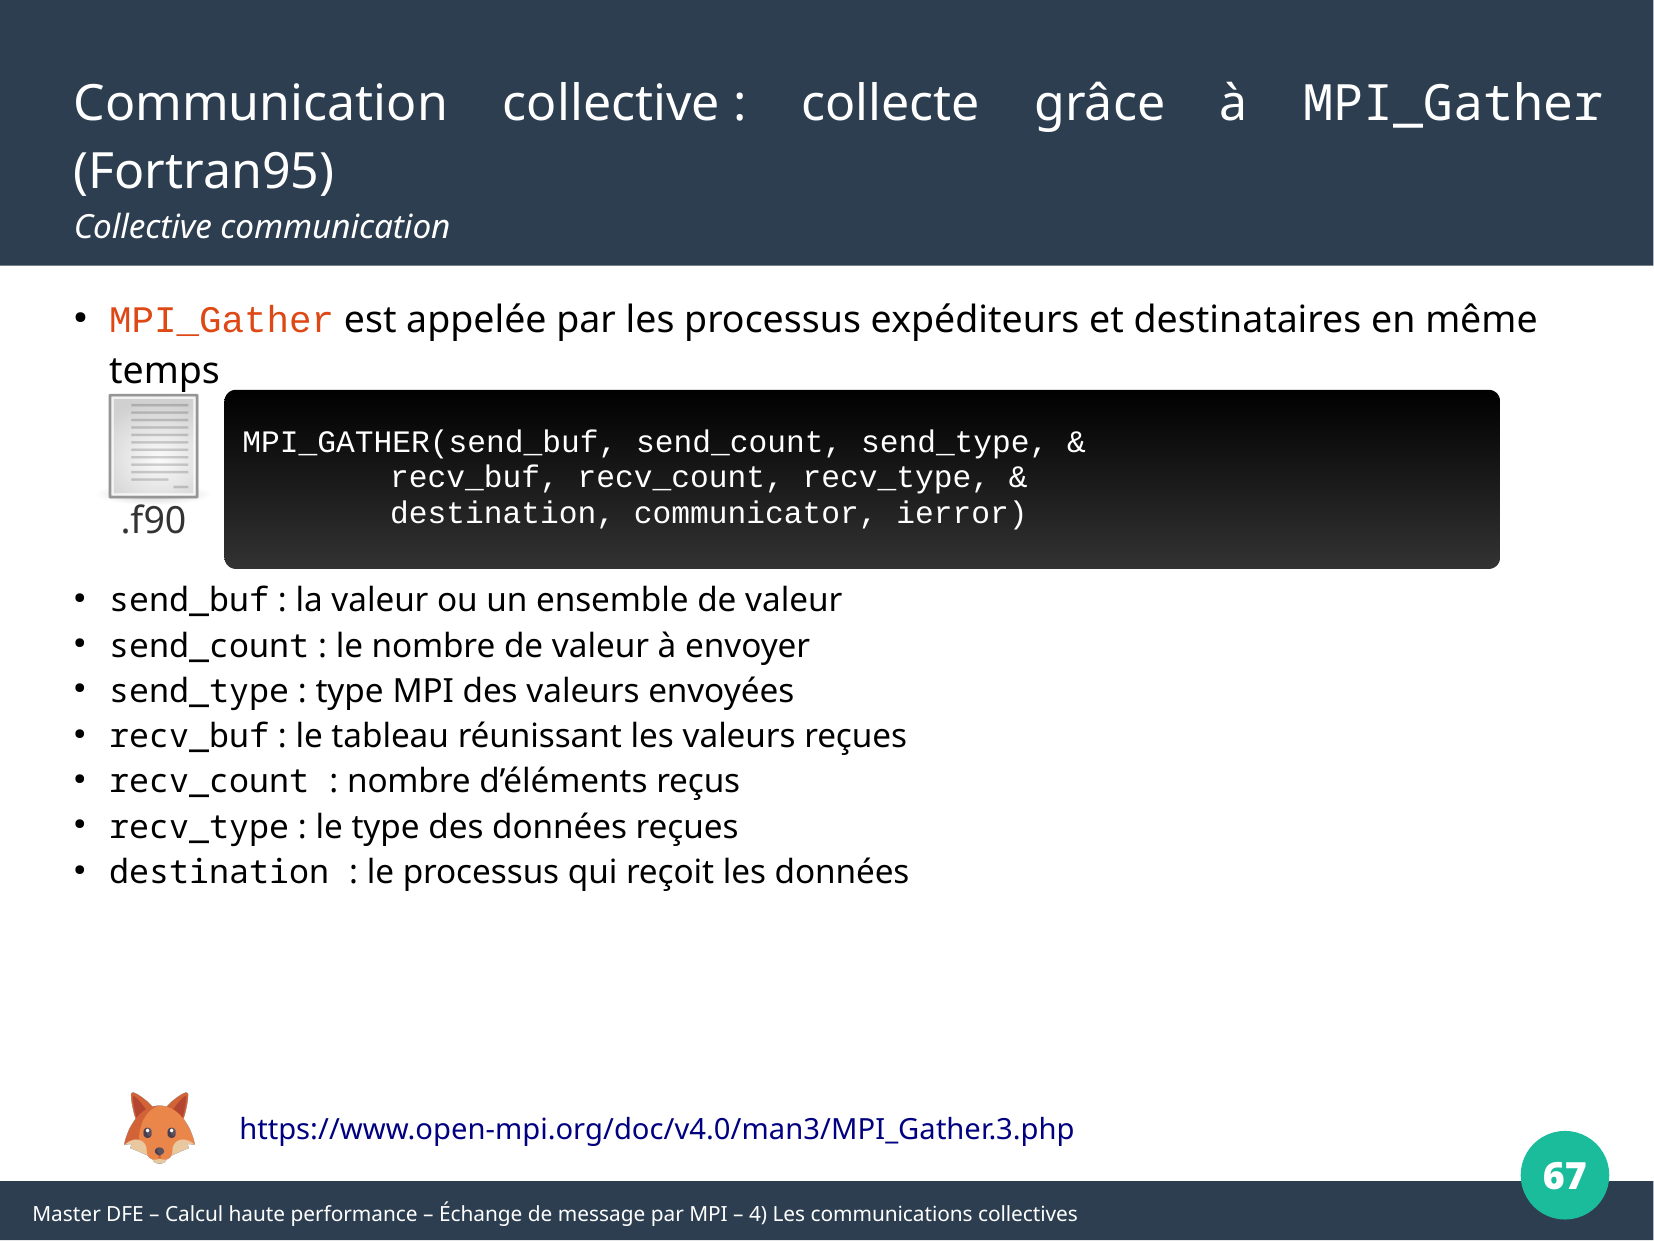

Communication collective : collecte grâce à MPI_Gather (Fortran95)
Collective communication
MPI_Gather est appelée par les processus expéditeurs et destinataires en même temps
MPI_GATHER(send_buf, send_count, send_type, &
		recv_buf, recv_count, recv_type, &
		destination, communicator, ierror)
.f90
send_buf : la valeur ou un ensemble de valeur
send_count : le nombre de valeur à envoyer
send_type : type MPI des valeurs envoyées
recv_buf : le tableau réunissant les valeurs reçues
recv_count : nombre d’éléments reçus
recv_type : le type des données reçues
destination : le processus qui reçoit les données
https://www.open-mpi.org/doc/v4.0/man3/MPI_Gather.3.php
67
Master DFE – Calcul haute performance – Échange de message par MPI – 4) Les communications collectives